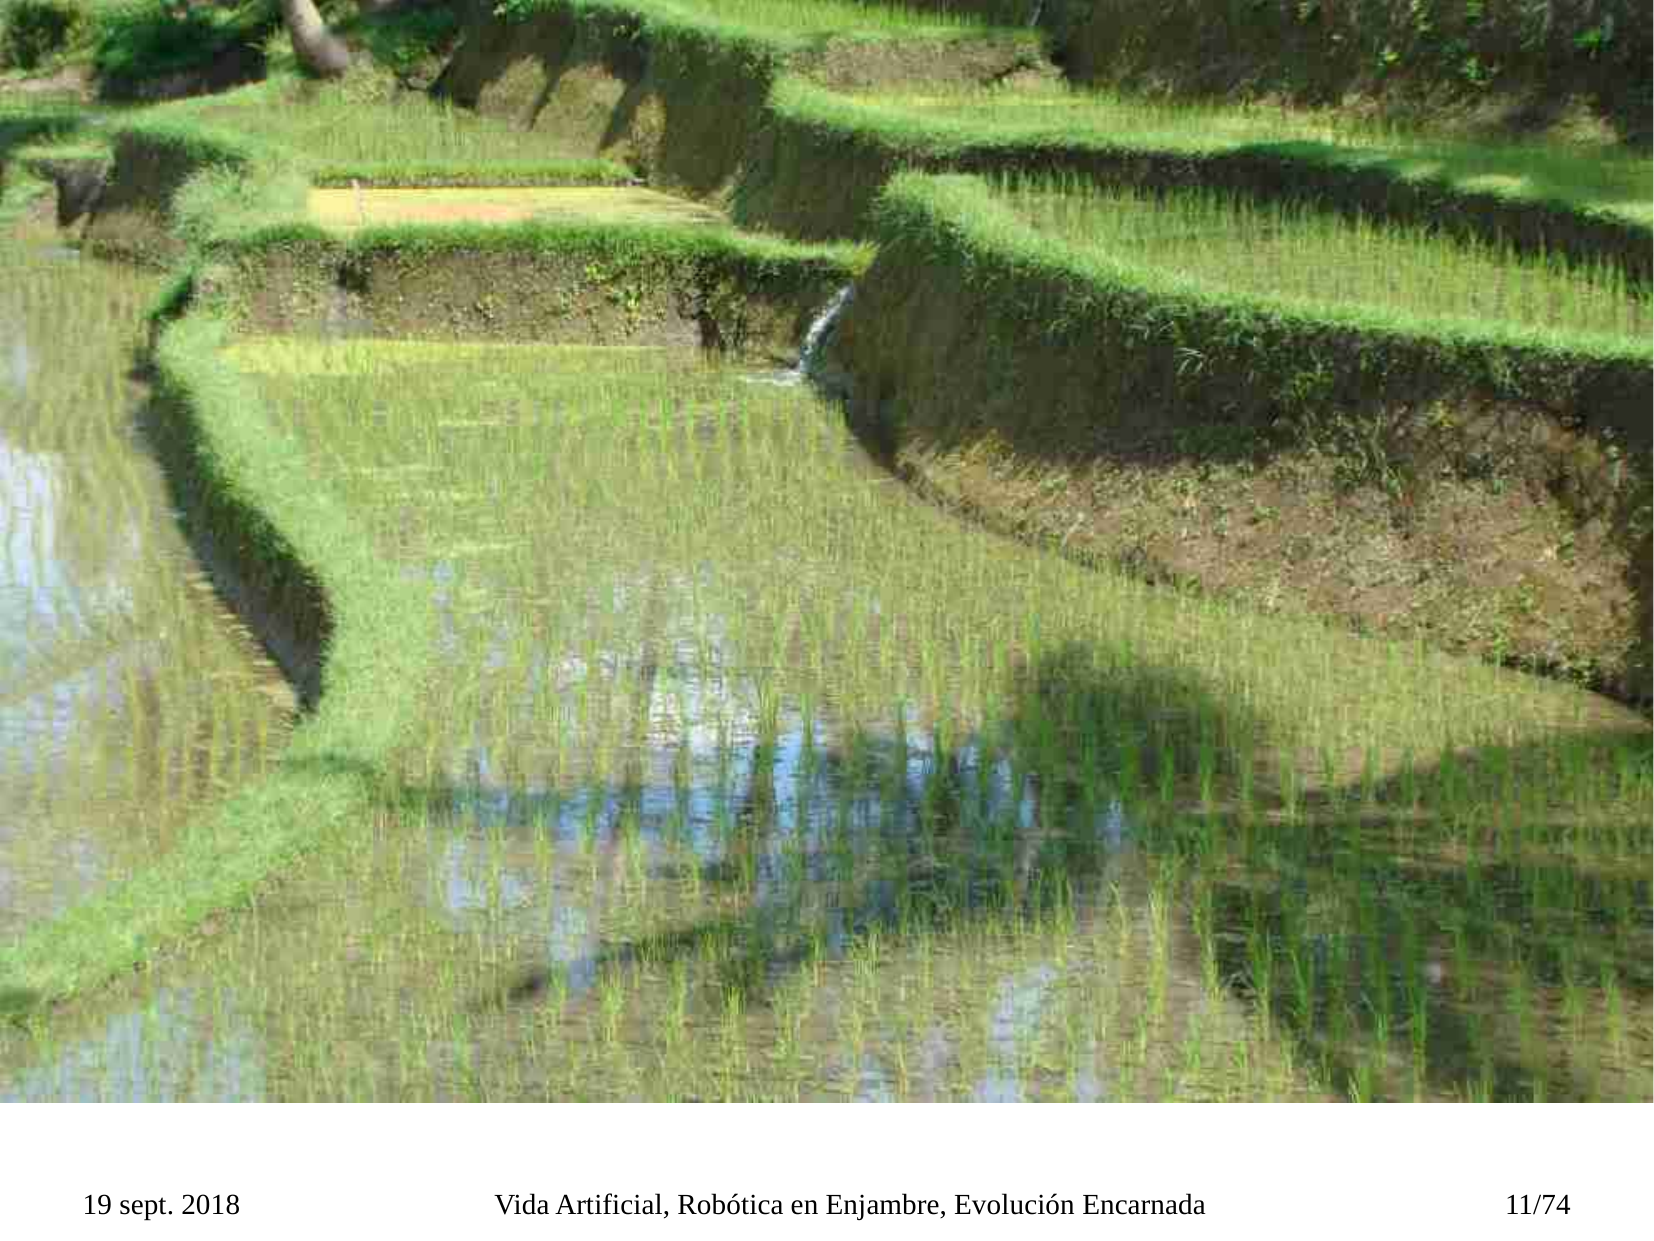

19 sept. 2018
Vida Artificial, Robótica en Enjambre, Evolución Encarnada
11